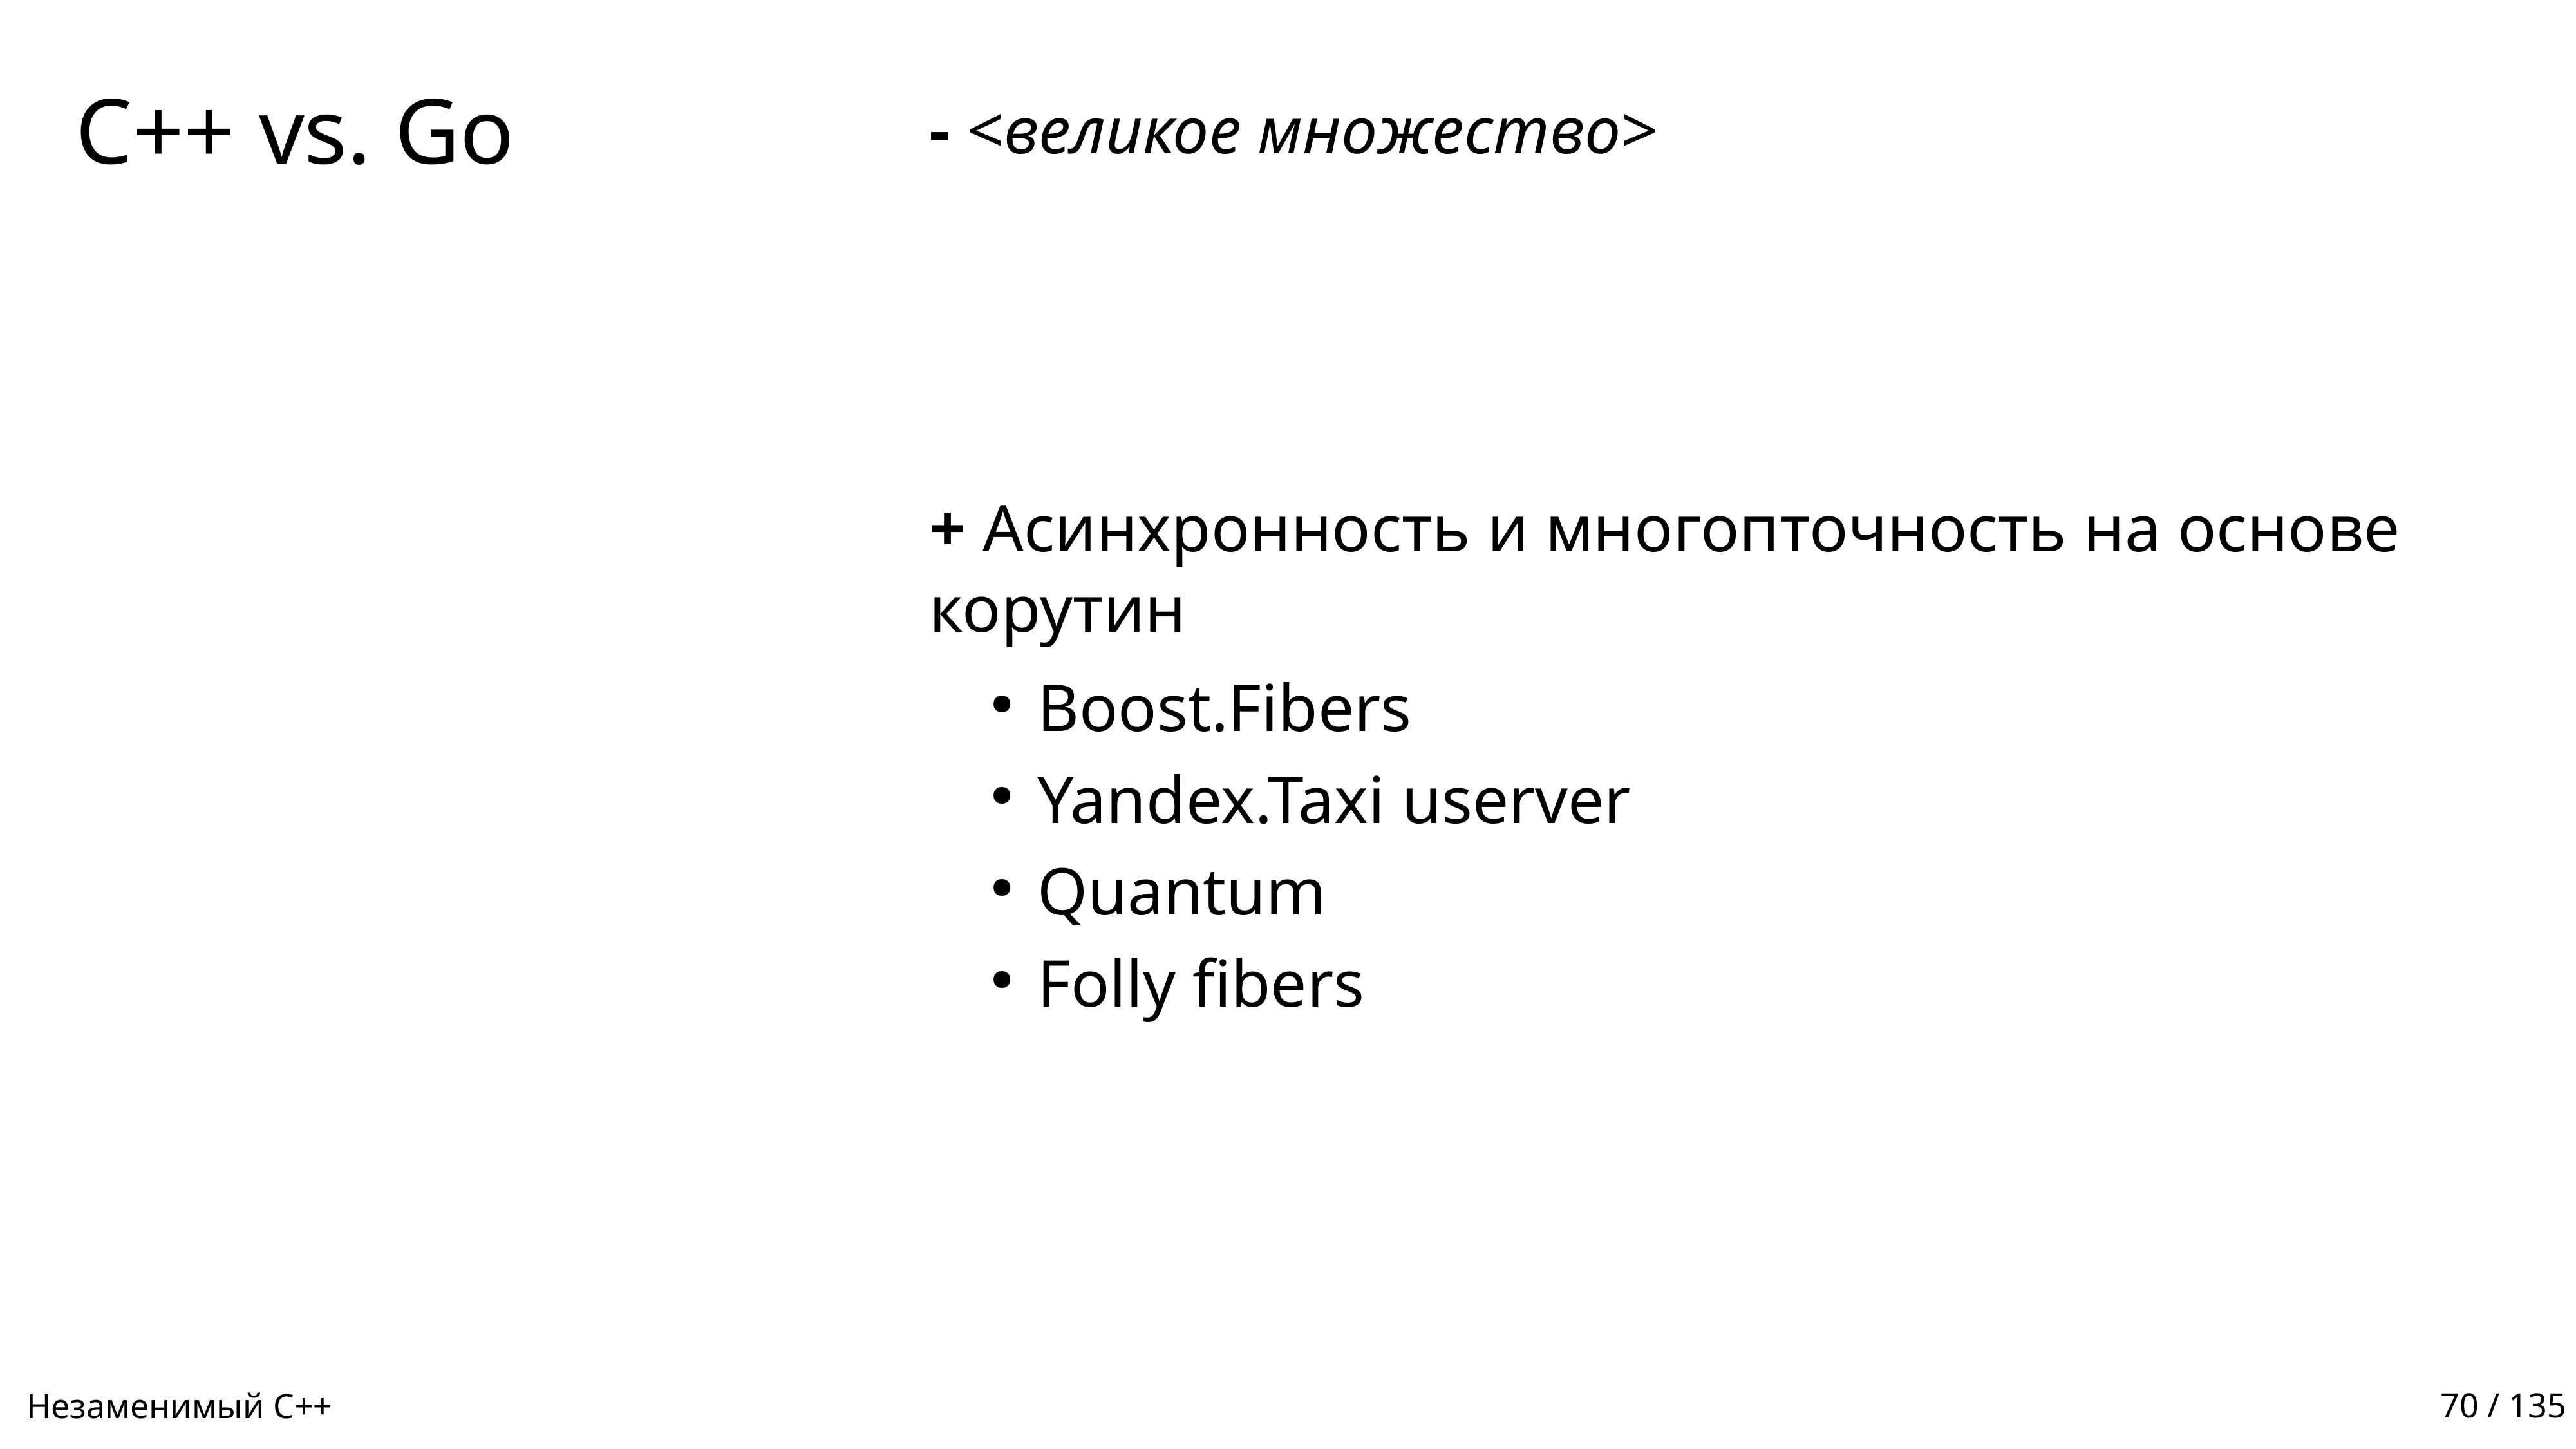

# C++ vs. Go
- <великое множество>
+ Асинхронность и многопточность на основе корутин
 Boost.Fibers
 Yandex.Taxi userver
 Quantum
 Folly fibers
Незаменимый C++